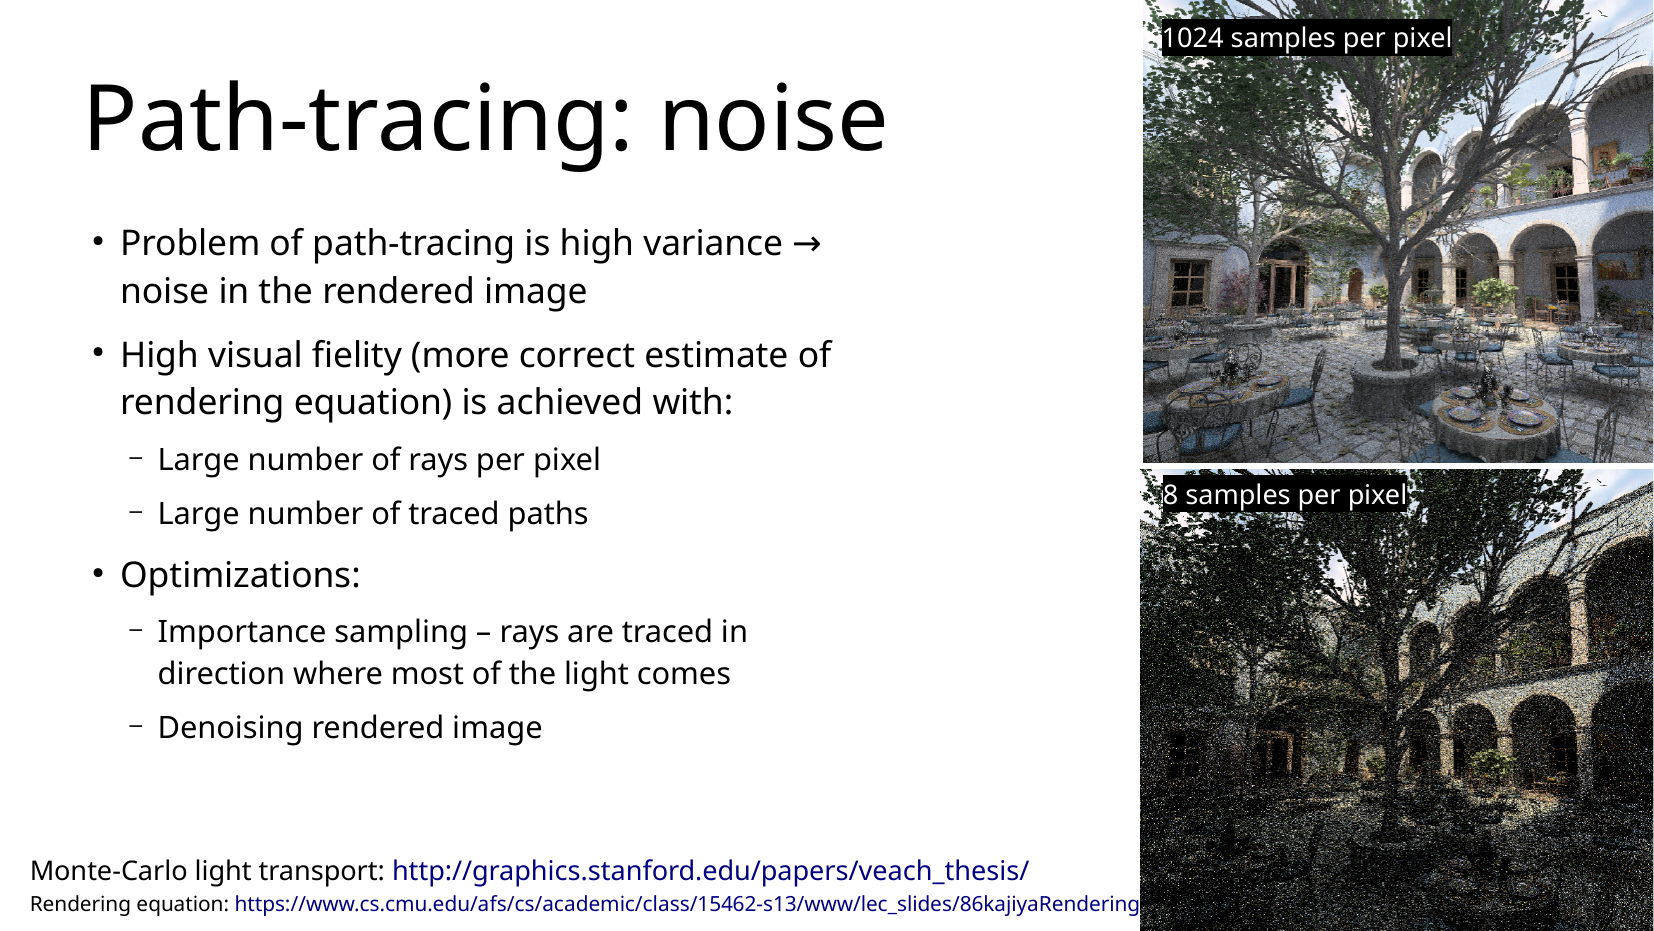

1024 samples per pixel
# Path-tracing: noise
Problem of path-tracing is high variance → noise in the rendered image
High visual fielity (more correct estimate of rendering equation) is achieved with:
Large number of rays per pixel
Large number of traced paths
Optimizations:
Importance sampling – rays are traced in direction where most of the light comes
Denoising rendered image
8 samples per pixel
Monte-Carlo light transport: http://graphics.stanford.edu/papers/veach_thesis/
Rendering equation: https://www.cs.cmu.edu/afs/cs/academic/class/15462-s13/www/lec_slides/86kajiyaRenderingEquation.pdf
25